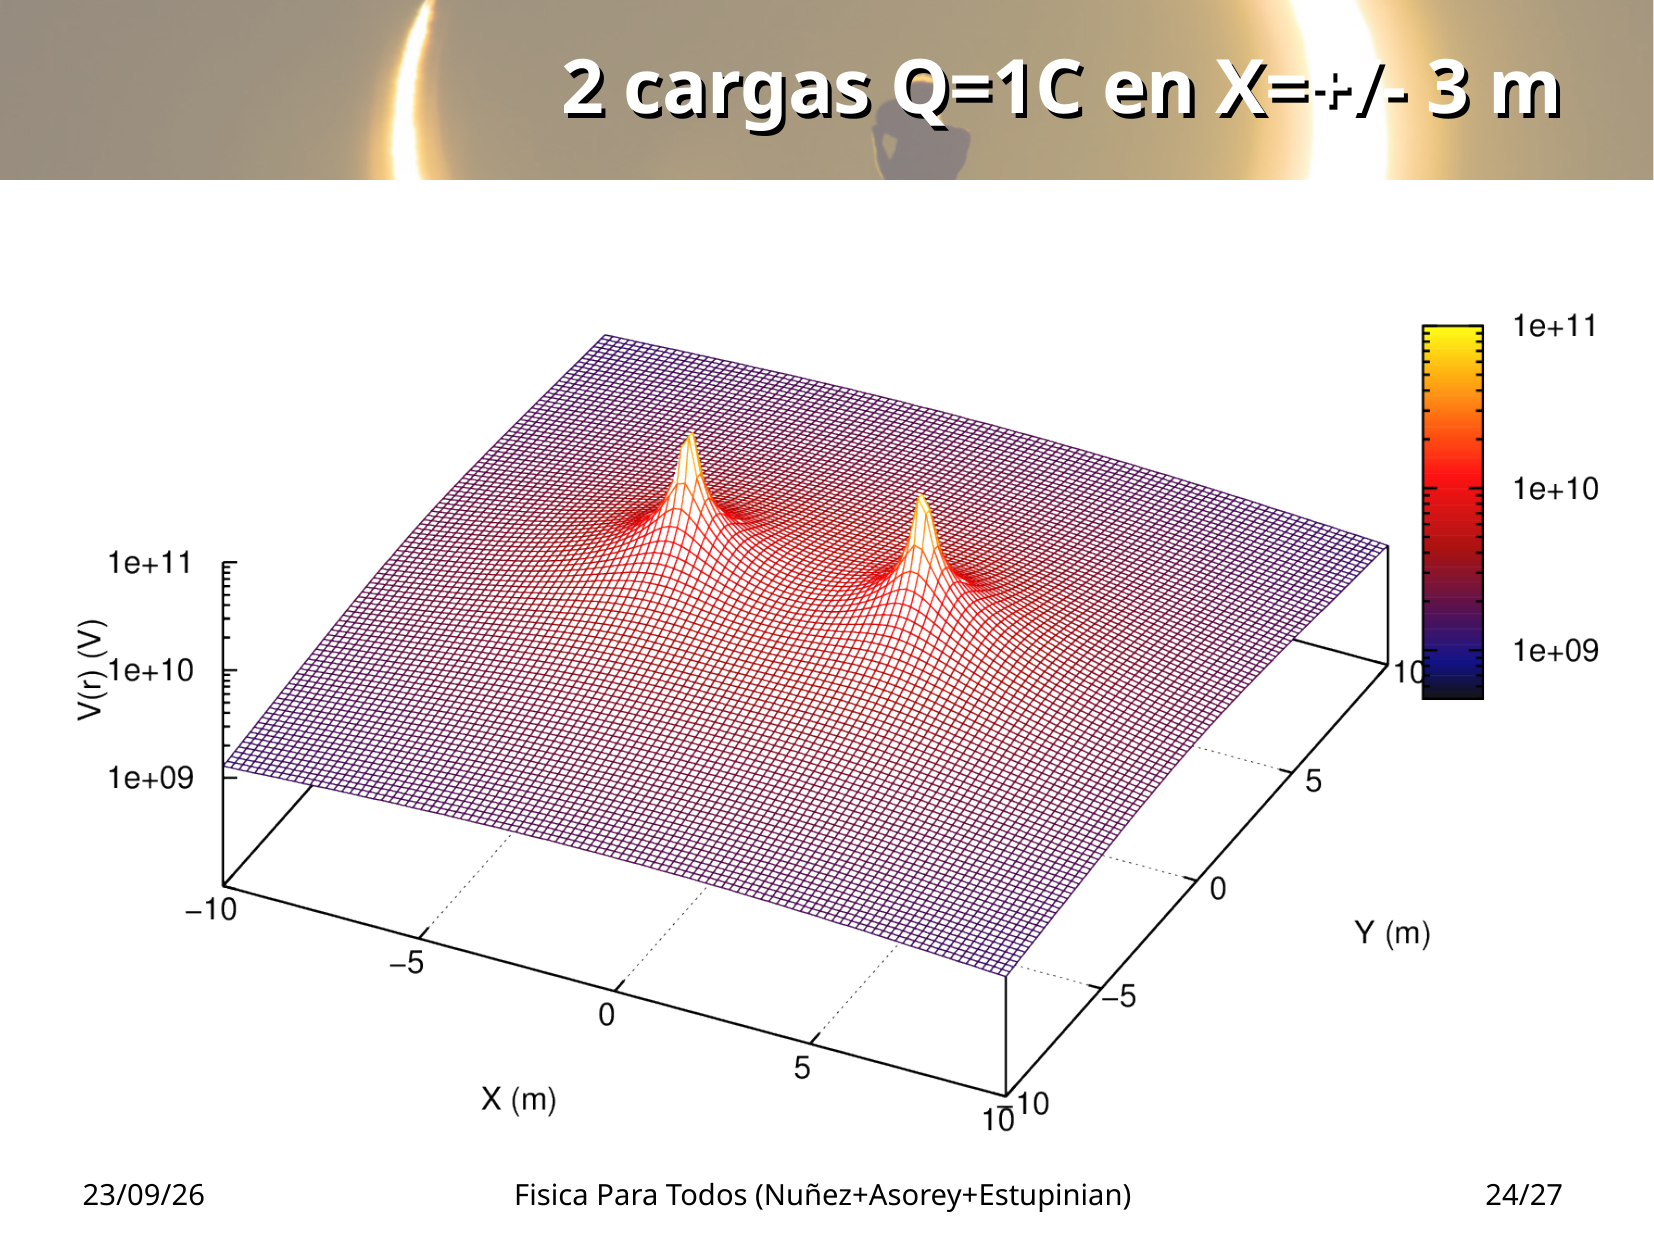

# 2 cargas Q=1C en X=+/- 3 m
Fisica Para Todos (Nuñez+Asorey+Estupinian)
24